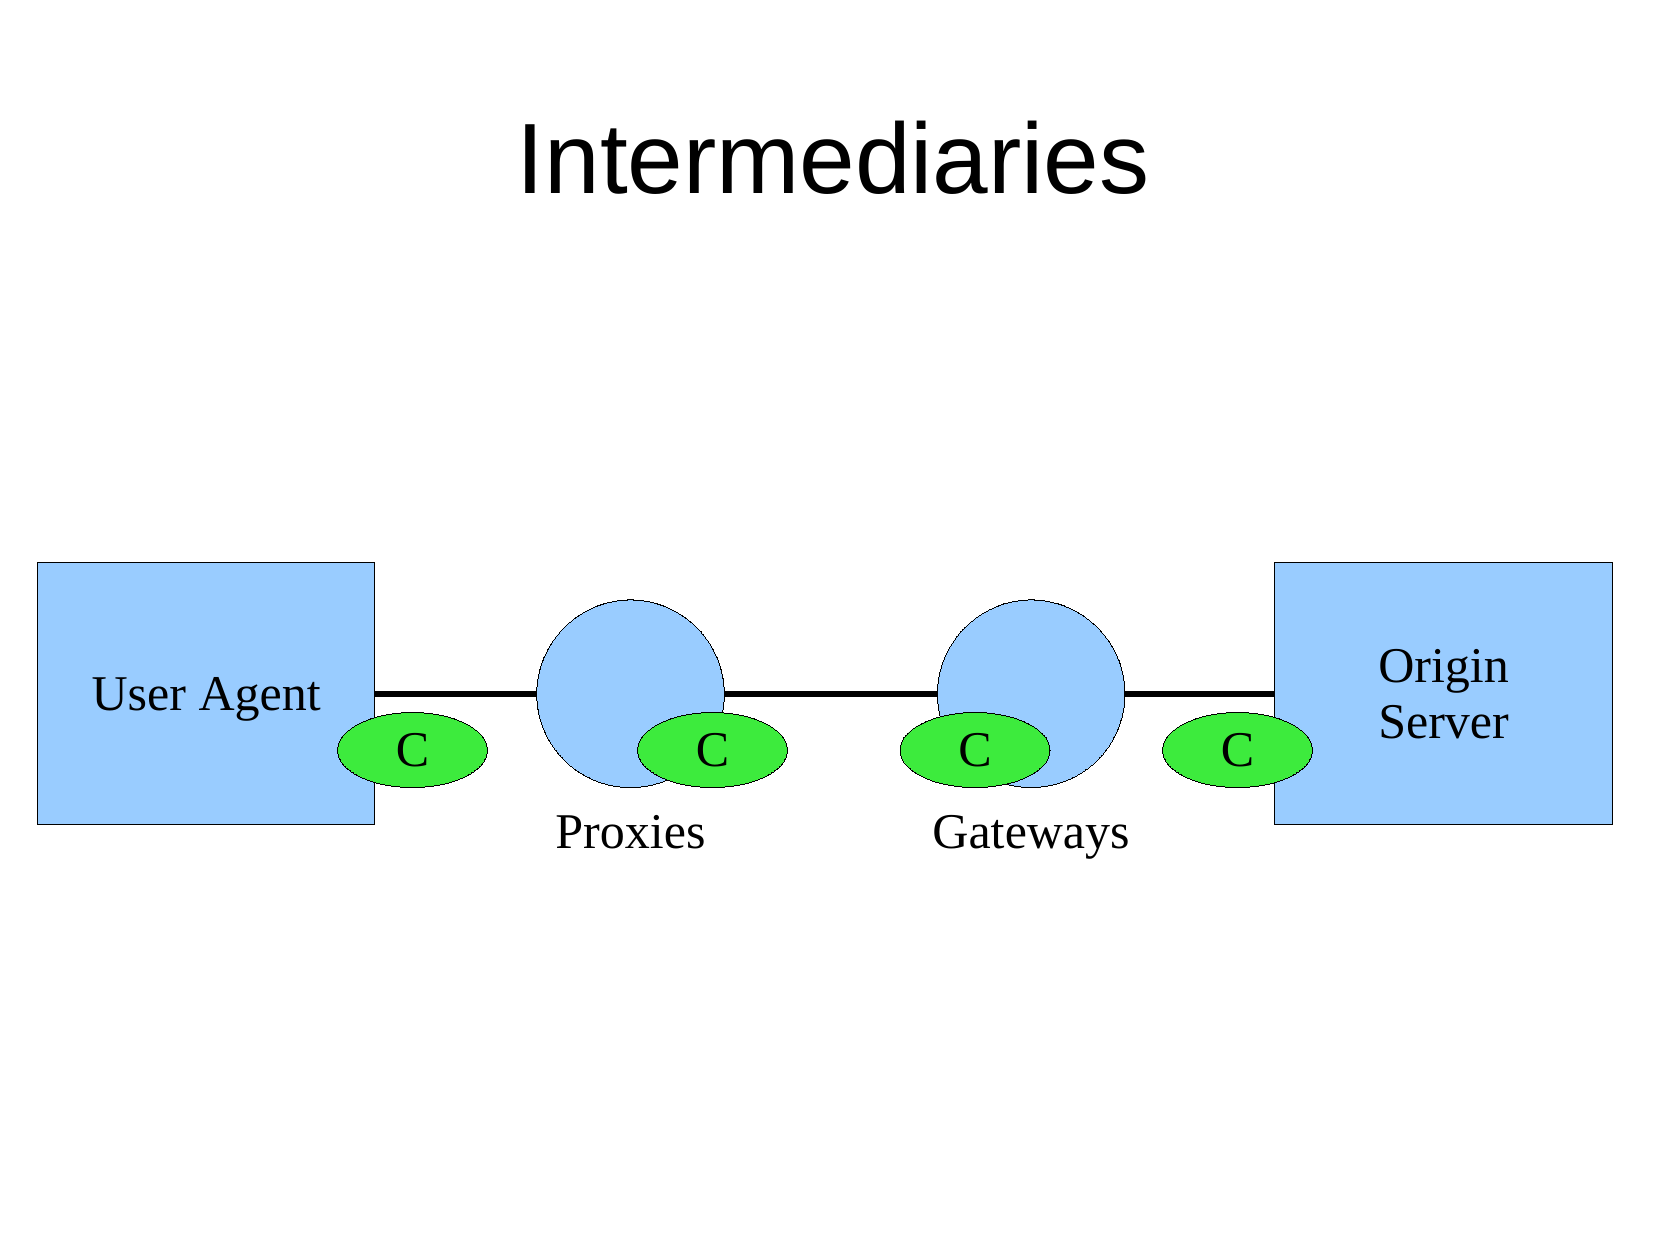

# Intermediaries
User Agent
Origin
Server
Proxies
Gateways
C
C
C
C